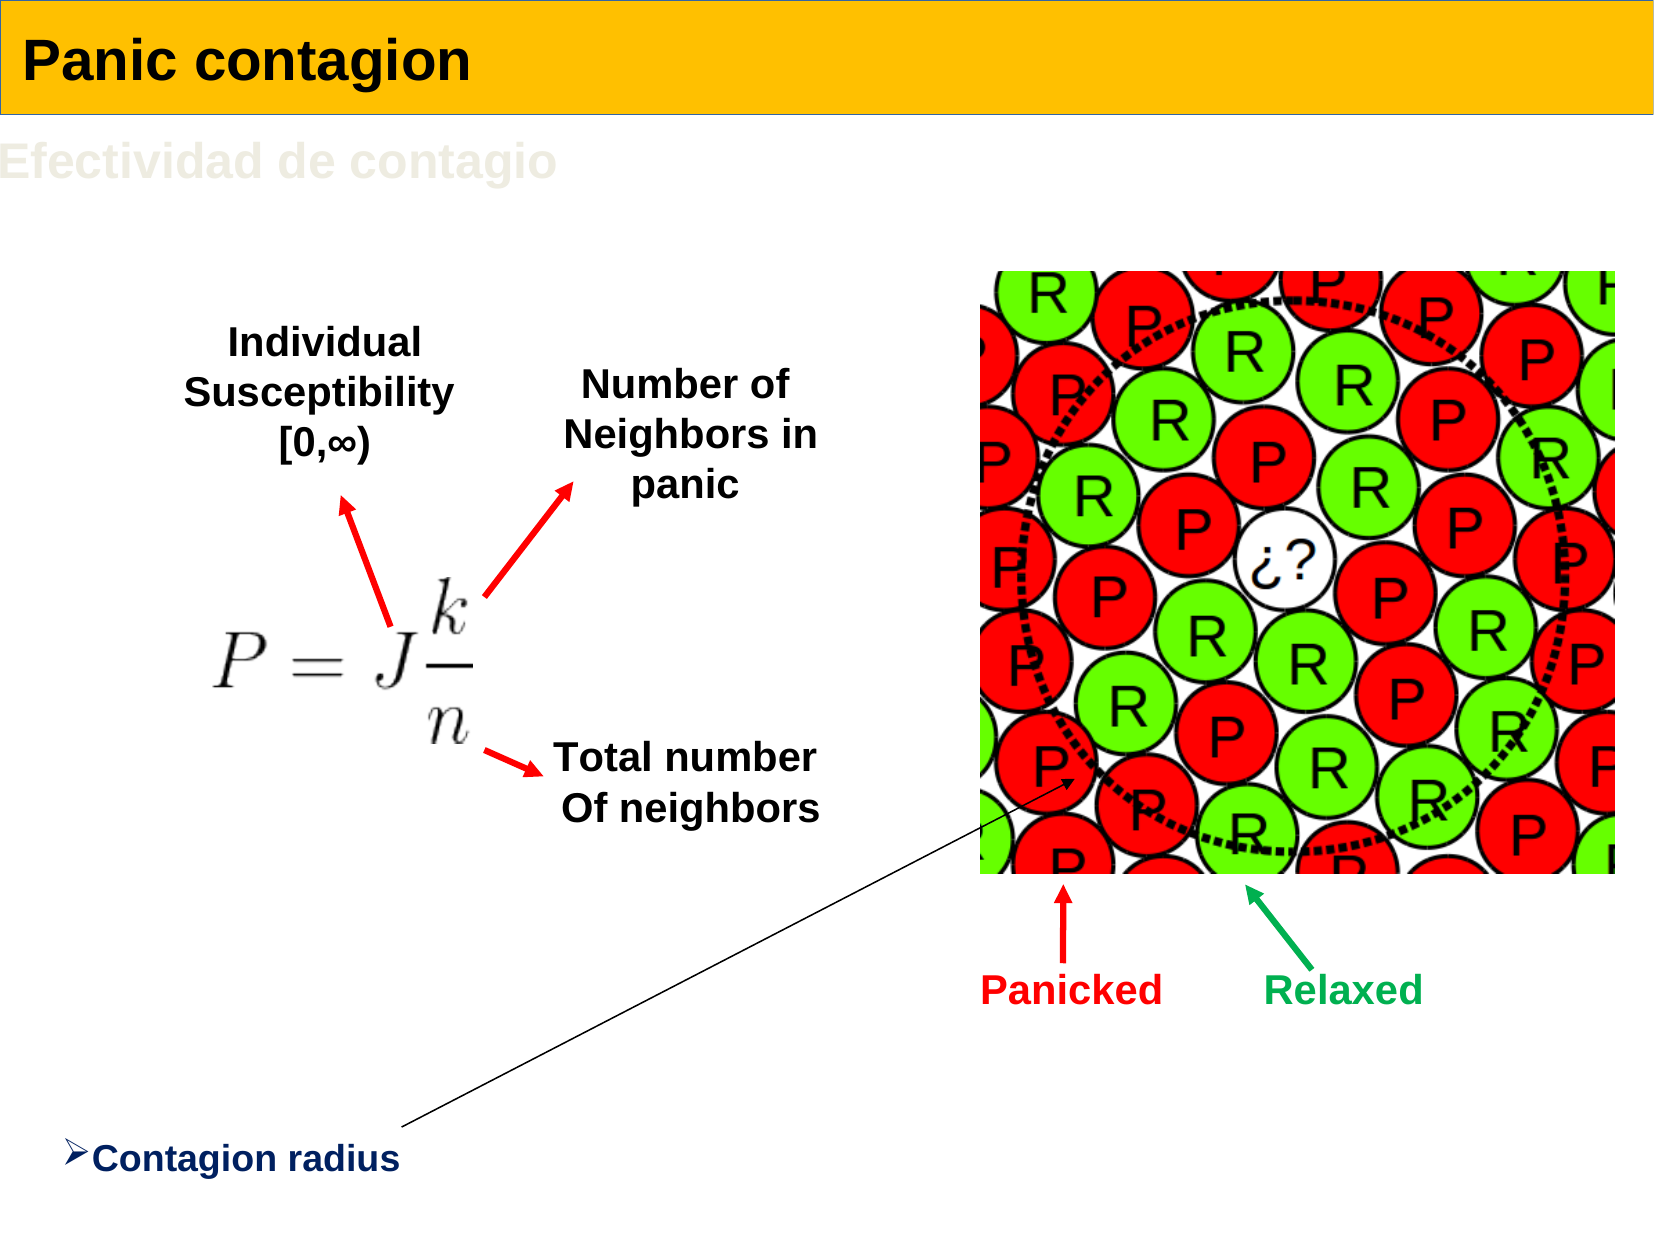

Introducción
Panic contagion
Efectividad de contagio
Individual Susceptibility [0,∞)
Number of
Neighbors in panic
Total number
Of neighbors
Panicked
Relaxed
Contagion radius